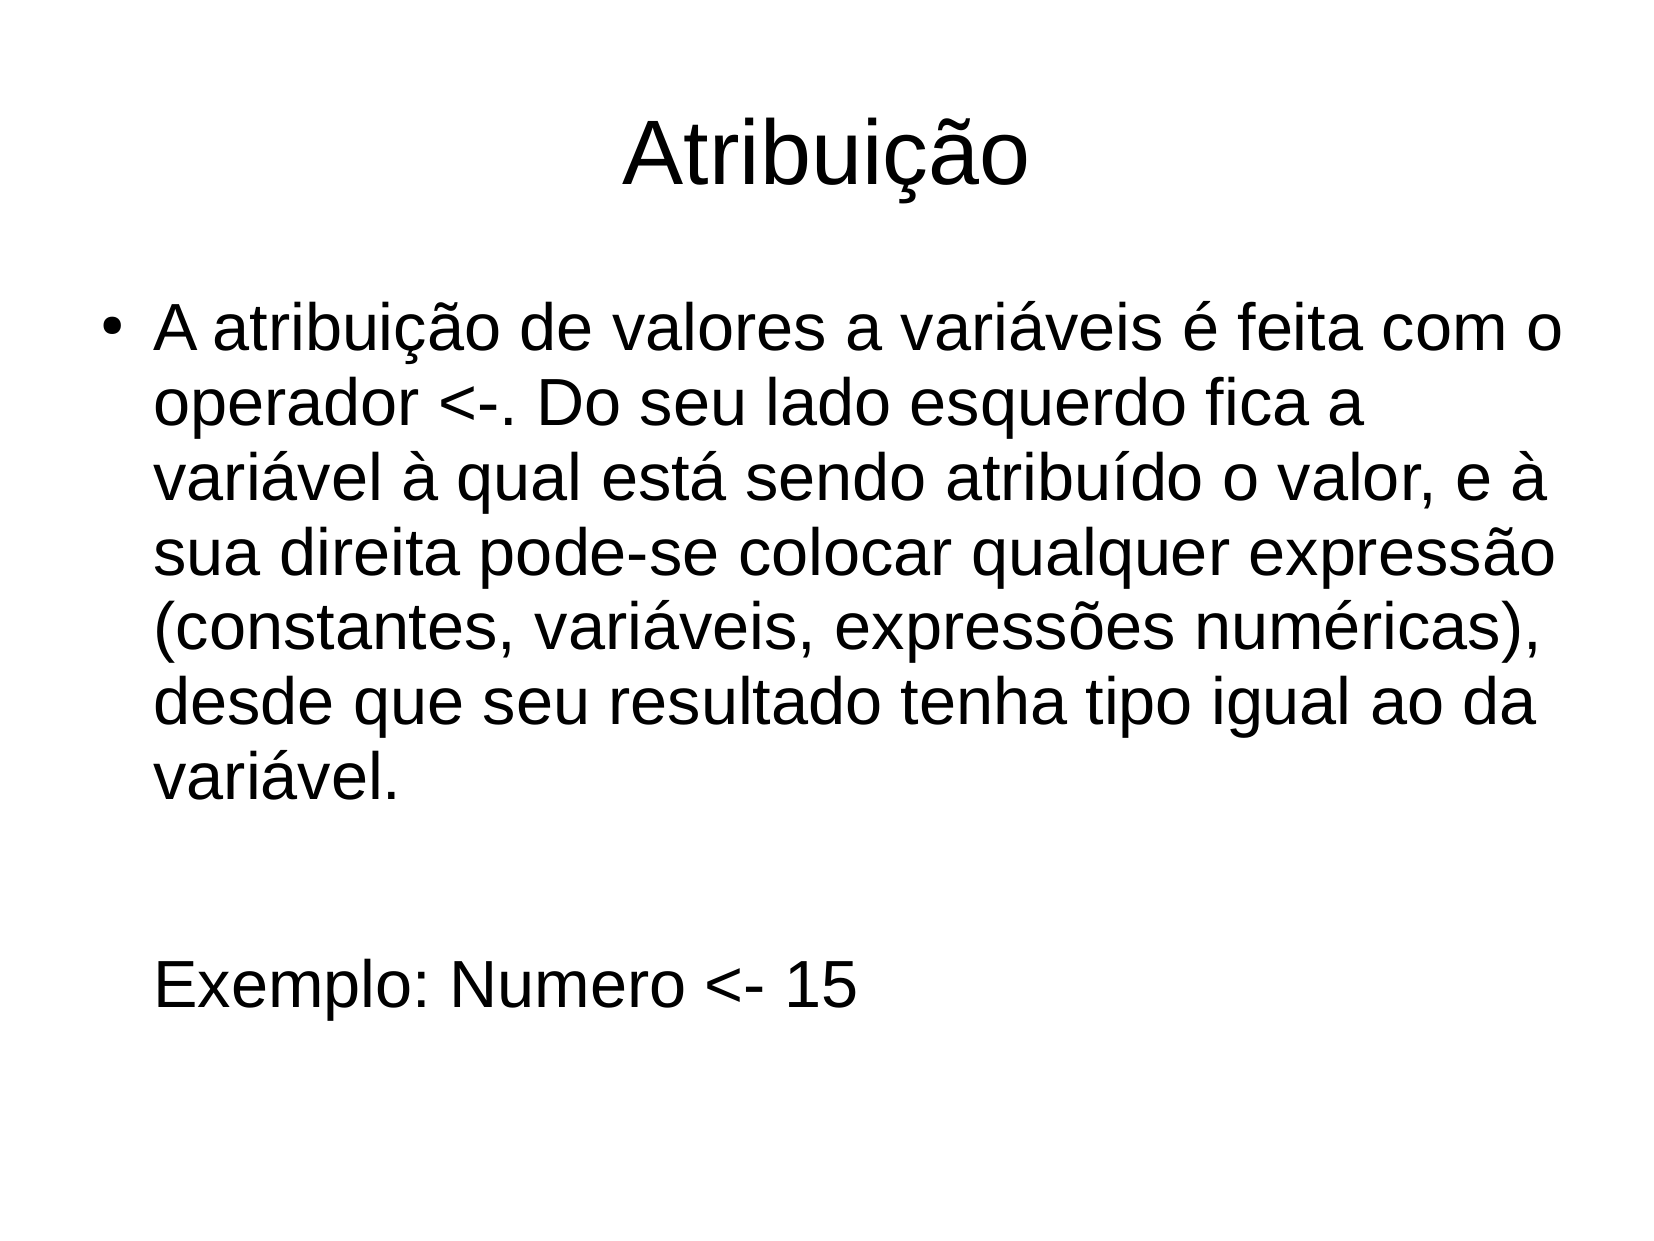

# Atribuição
A atribuição de valores a variáveis é feita com o operador <-. Do seu lado esquerdo fica a variável à qual está sendo atribuído o valor, e à sua direita pode-se colocar qualquer expressão (constantes, variáveis, expressões numéricas), desde que seu resultado tenha tipo igual ao da variável.
Exemplo: Numero <- 15